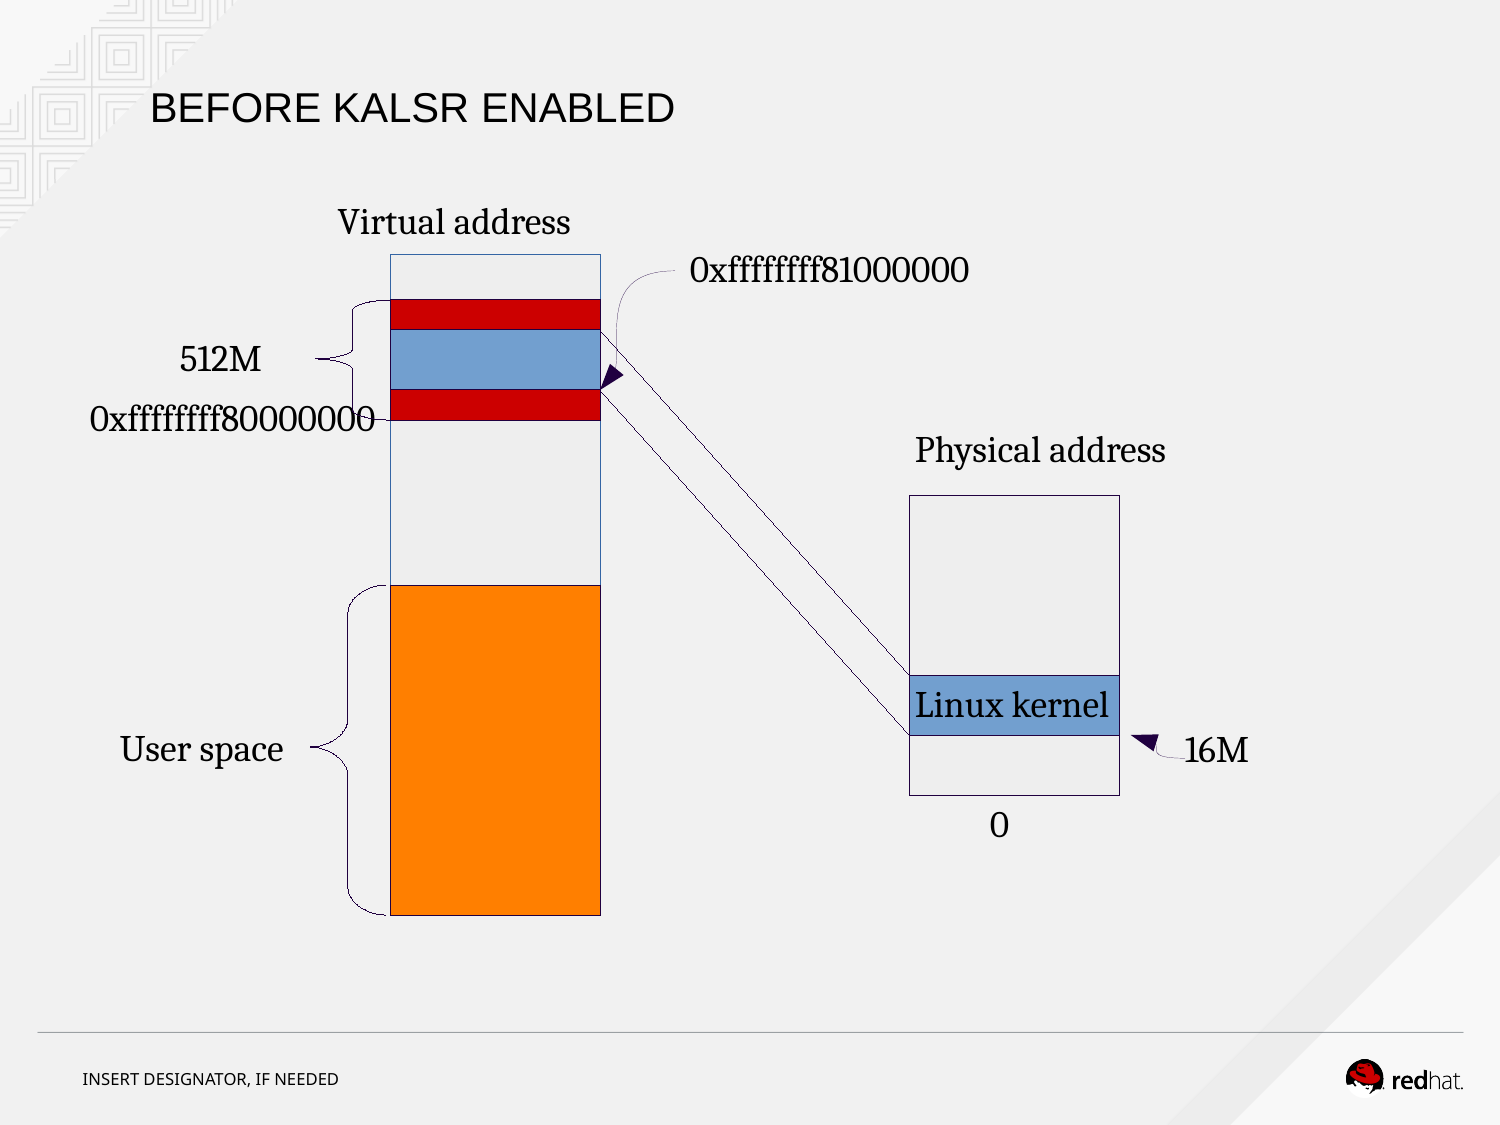

BEFORE KALSR ENABLED
Virtual address
0xffffffff81000000
512M
0xffffffff80000000
Physical address
Linux kernel
User space
16M
0